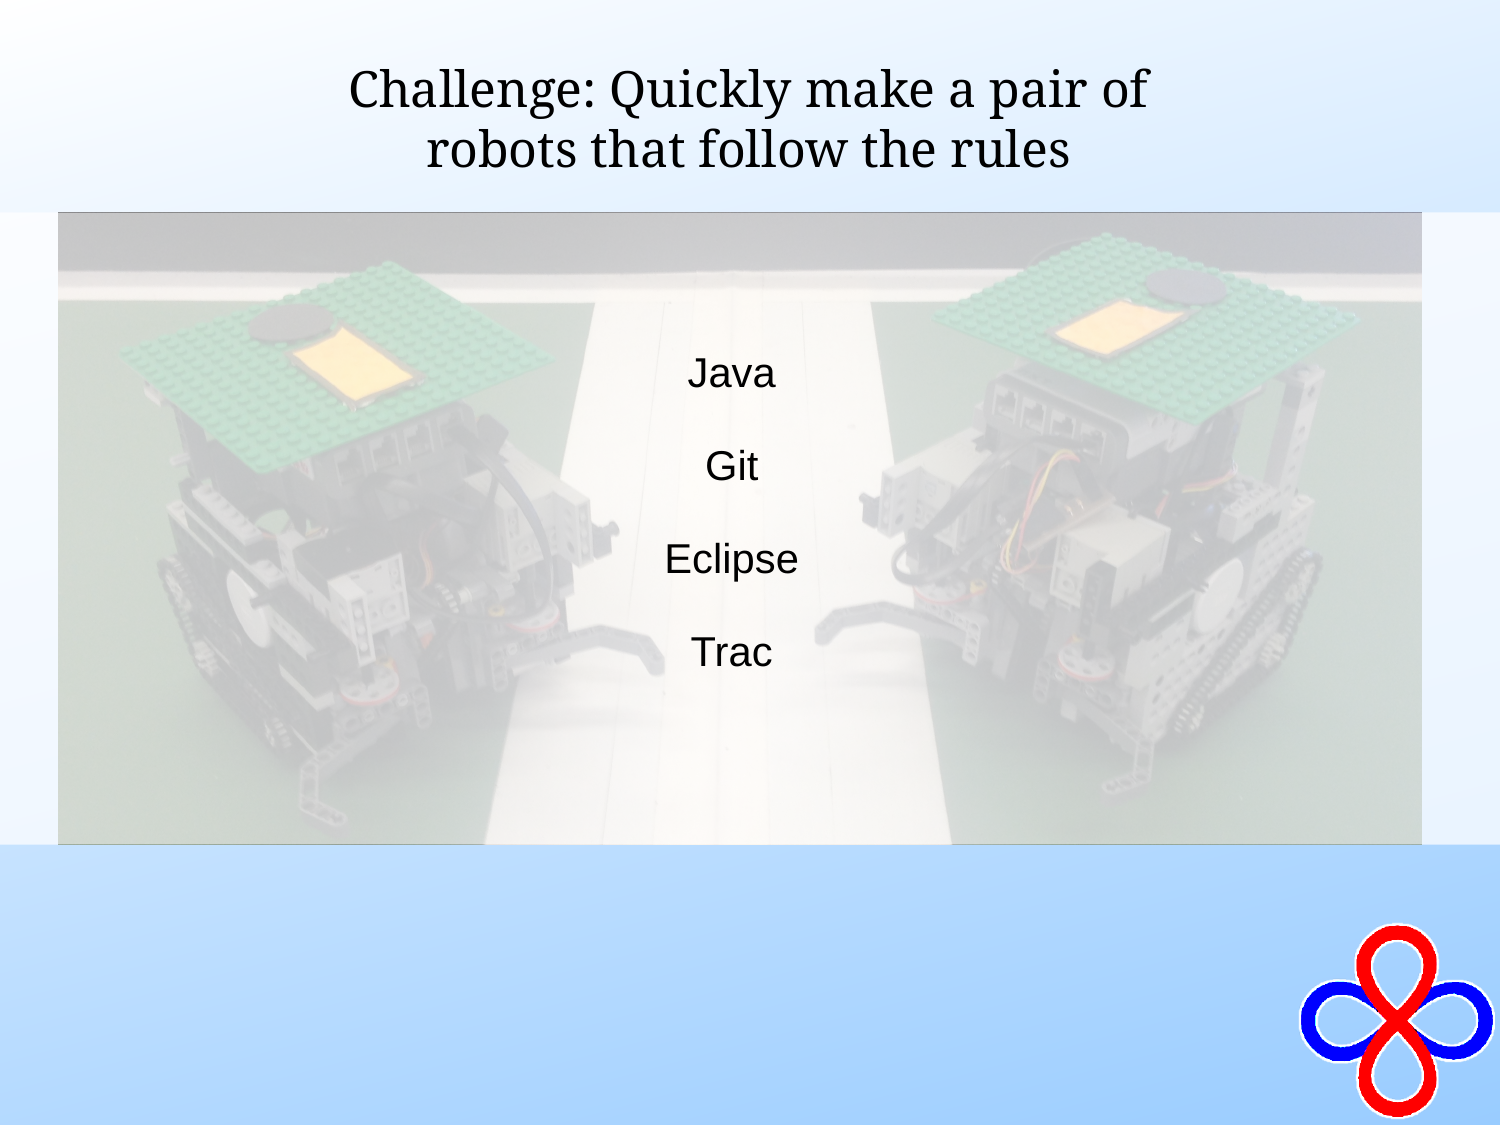

Challenge: Quickly make a pair of robots that follow the rules
Java
Git
Eclipse
Trac